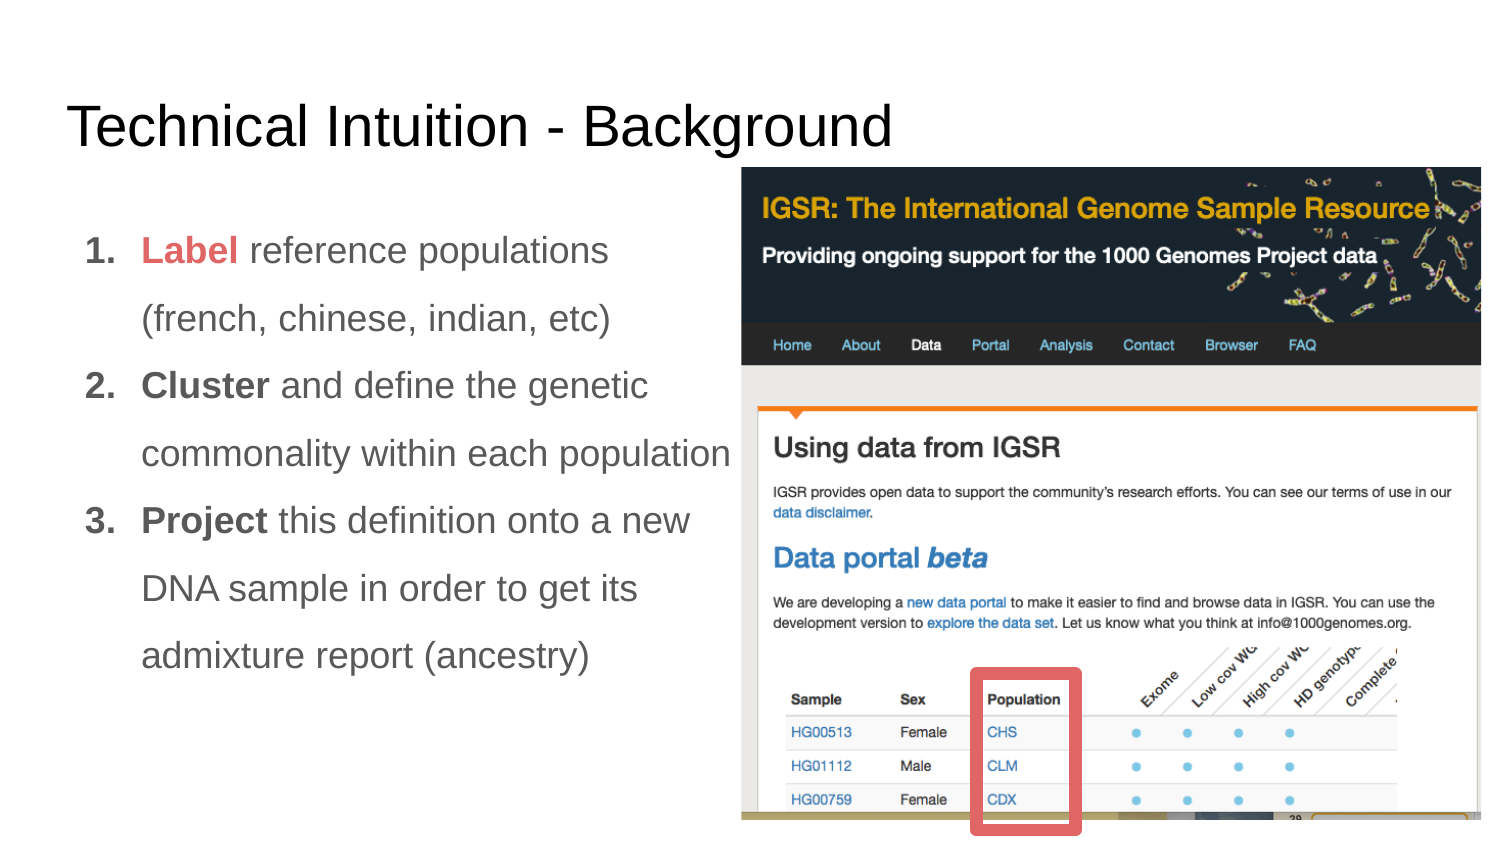

# Technical Intuition - Background
Label reference populations (french, chinese, indian, etc)
Cluster and define the genetic commonality within each population
Project this definition onto a new DNA sample in order to get its admixture report (ancestry)